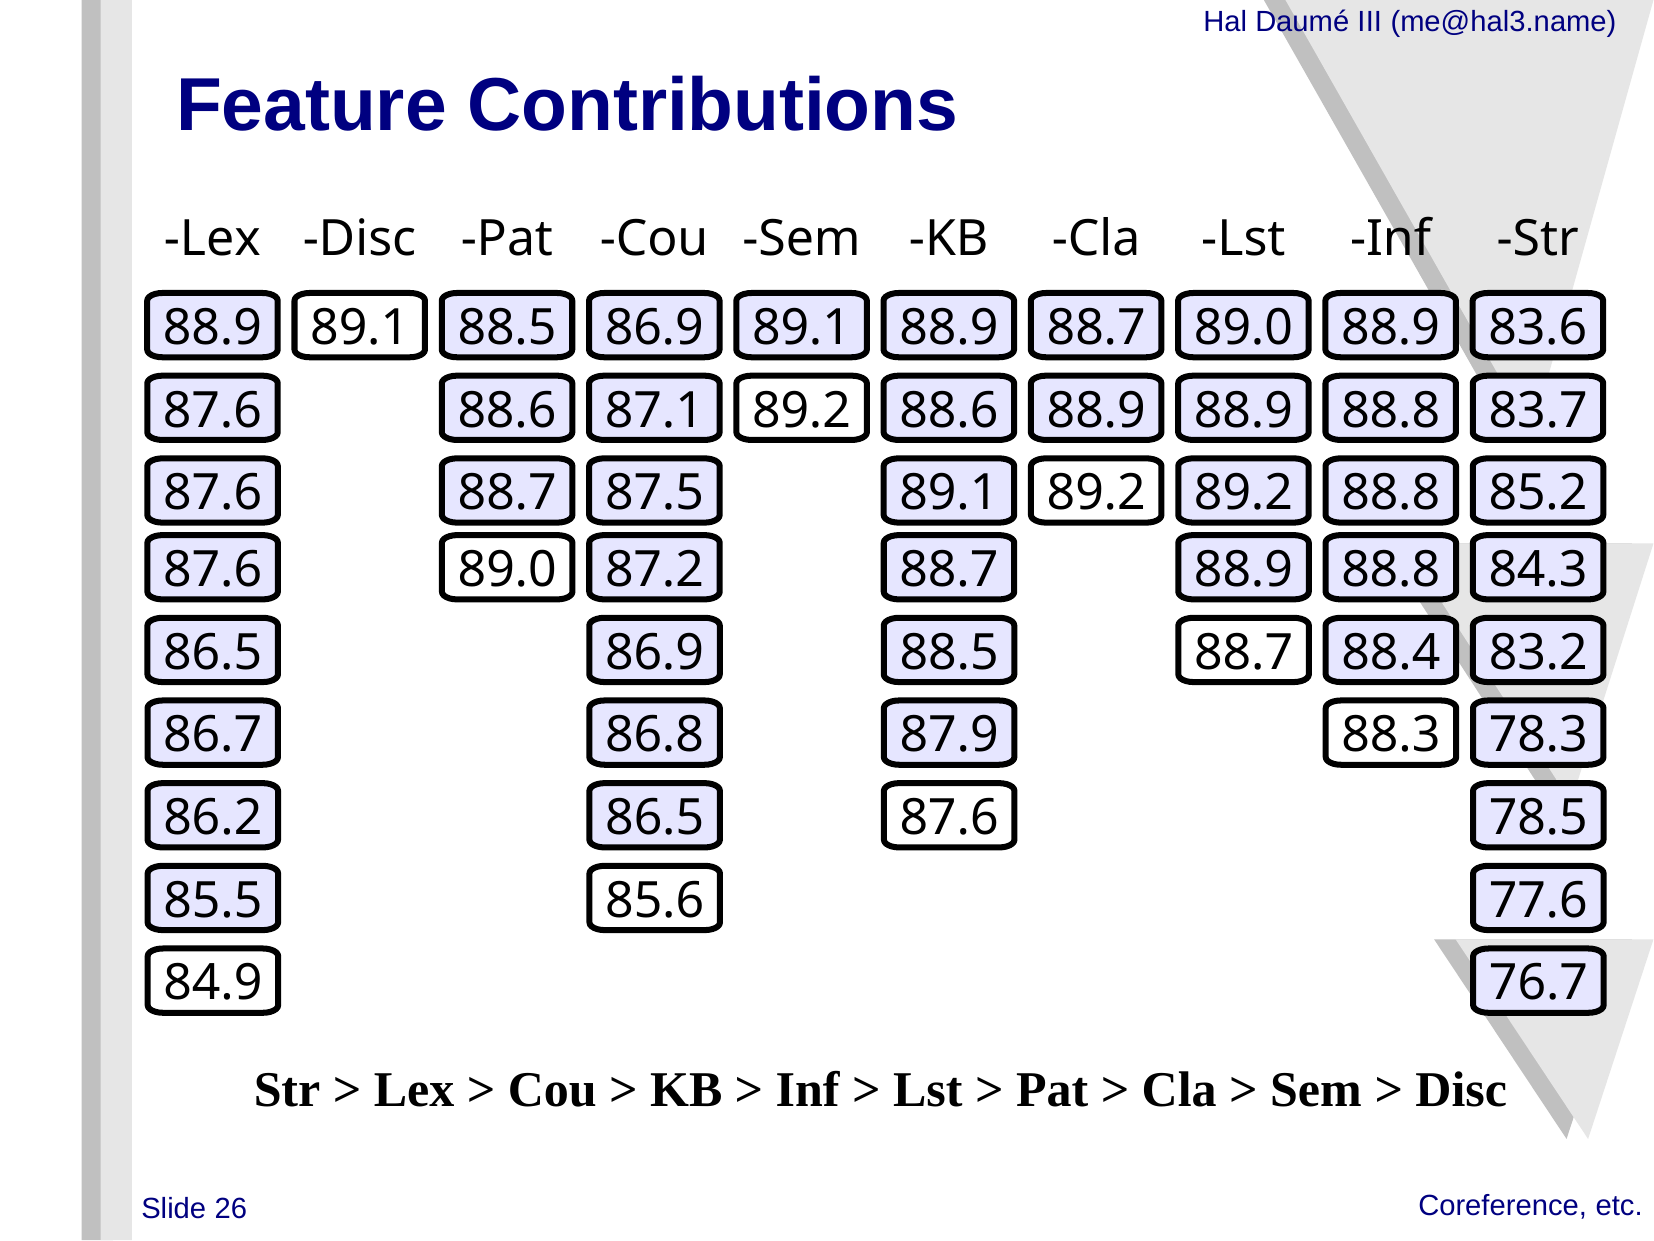

# Feature Contributions
-Lex
-Disc
-Pat
-Cou
-Sem
-KB
-Cla
-Lst
-Inf
-Str
88.9
89.1
88.5
86.9
89.1
88.9
88.7
89.0
88.9
83.6
87.6
88.6
87.1
89.2
88.6
88.9
88.9
88.8
83.7
87.6
88.7
87.5
89.1
89.2
89.2
88.8
85.2
87.6
89.0
87.2
88.7
88.9
88.8
84.3
86.5
86.9
88.5
88.7
88.4
83.2
86.7
86.8
87.9
88.3
78.3
86.2
86.5
87.6
78.5
85.5
85.6
77.6
84.9
76.7
Str > Lex > Cou > KB > Inf > Lst > Pat > Cla > Sem > Disc